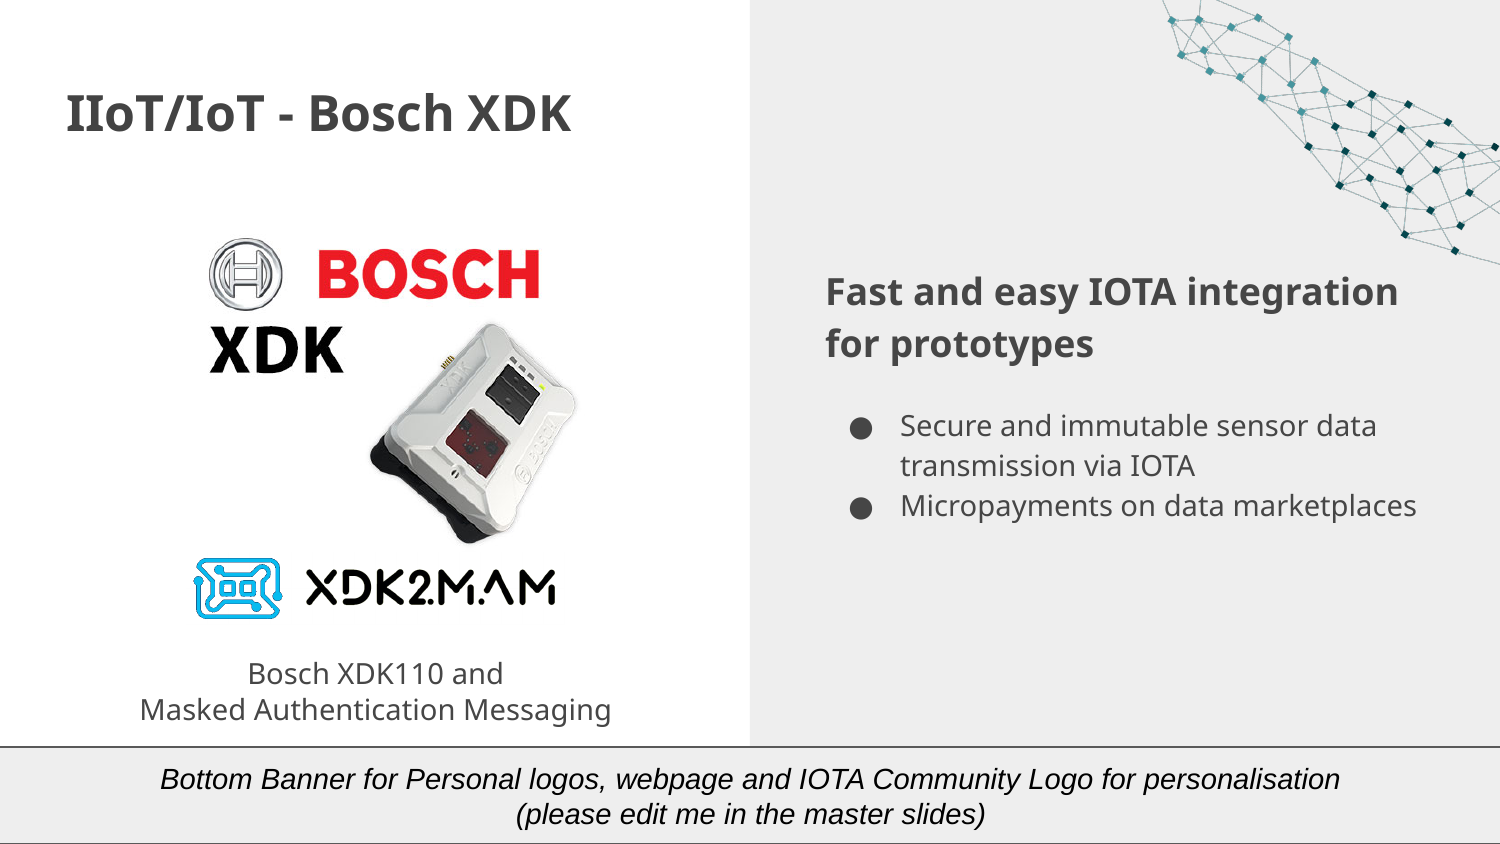

# IIoT/IoT - Bosch XDK
Fast and easy IOTA integration for prototypes
Secure and immutable sensor data transmission via IOTA
Micropayments on data marketplaces
Bosch XDK110 and
Masked Authentication Messaging